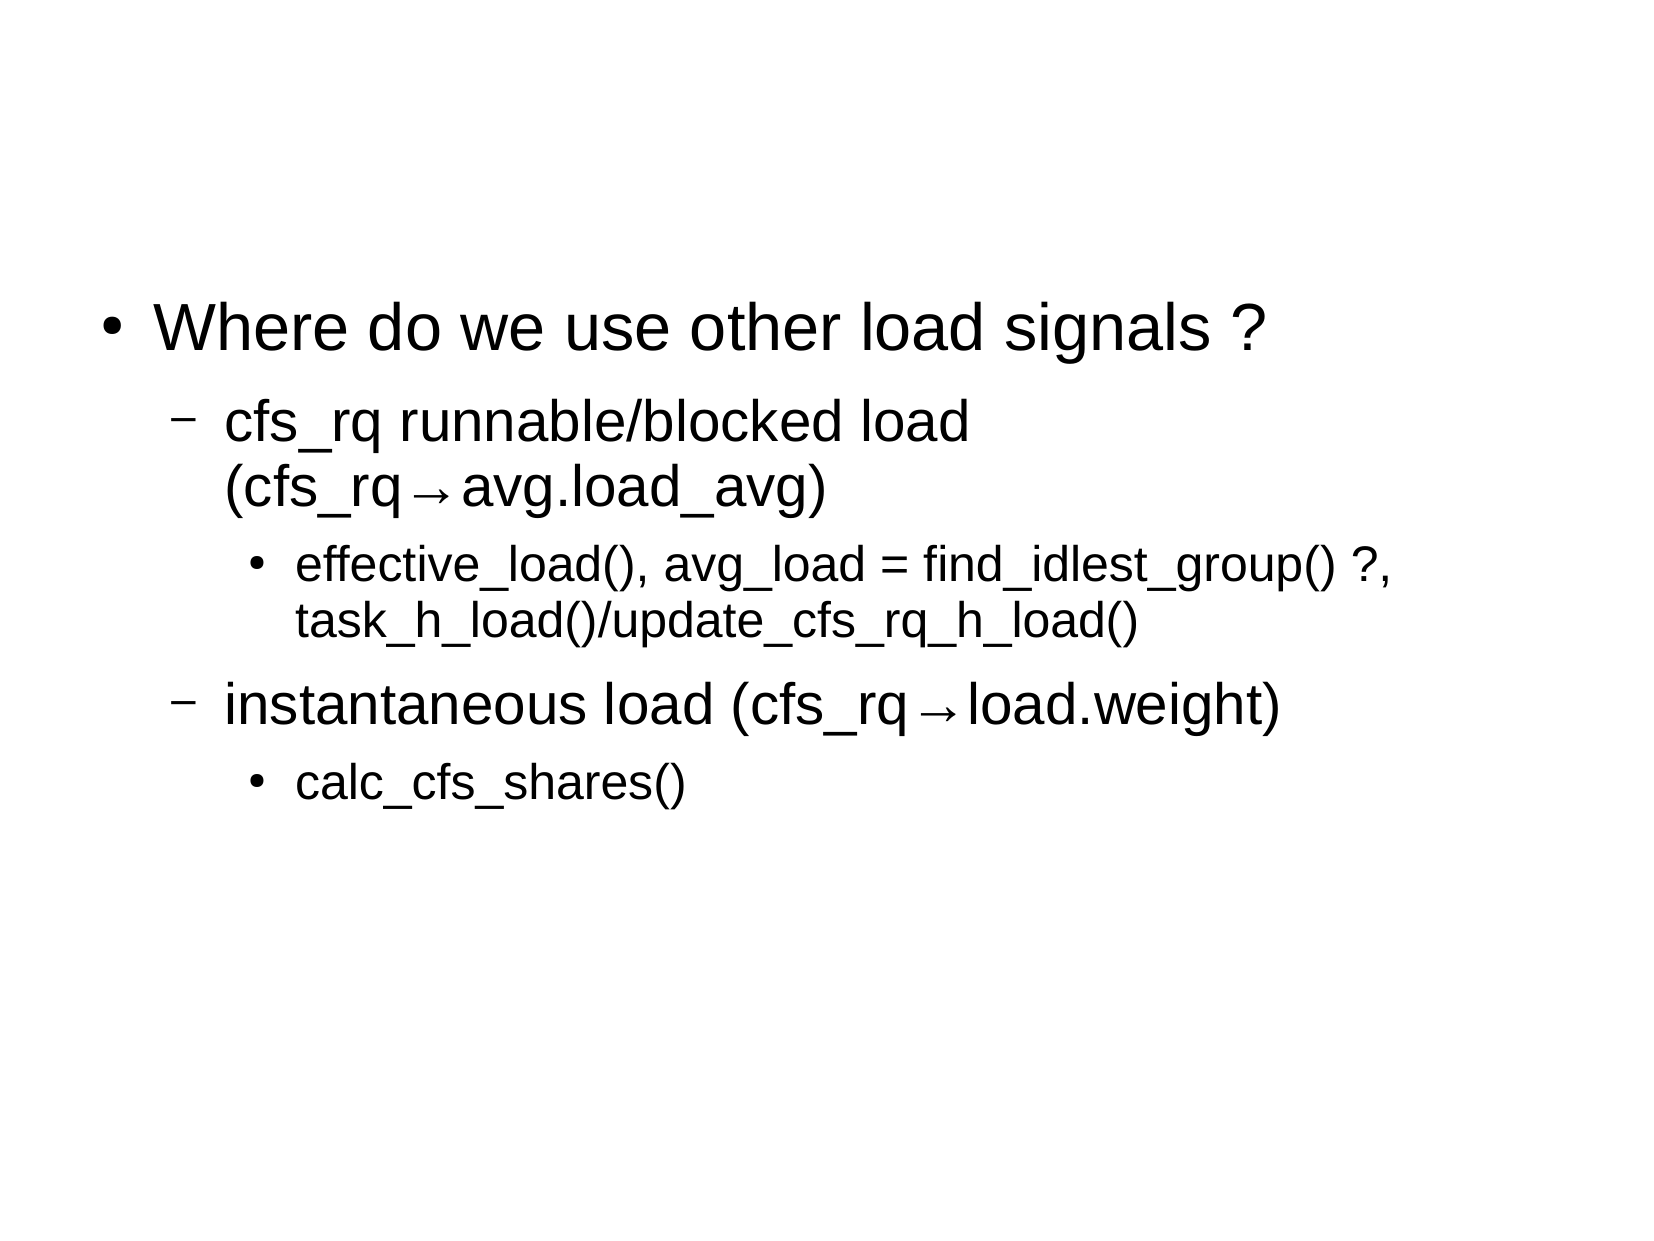

#
Where do we use other load signals ?
cfs_rq runnable/blocked load (cfs_rq→avg.load_avg)
effective_load(), avg_load = find_idlest_group() ?, task_h_load()/update_cfs_rq_h_load()
instantaneous load (cfs_rq→load.weight)
calc_cfs_shares()